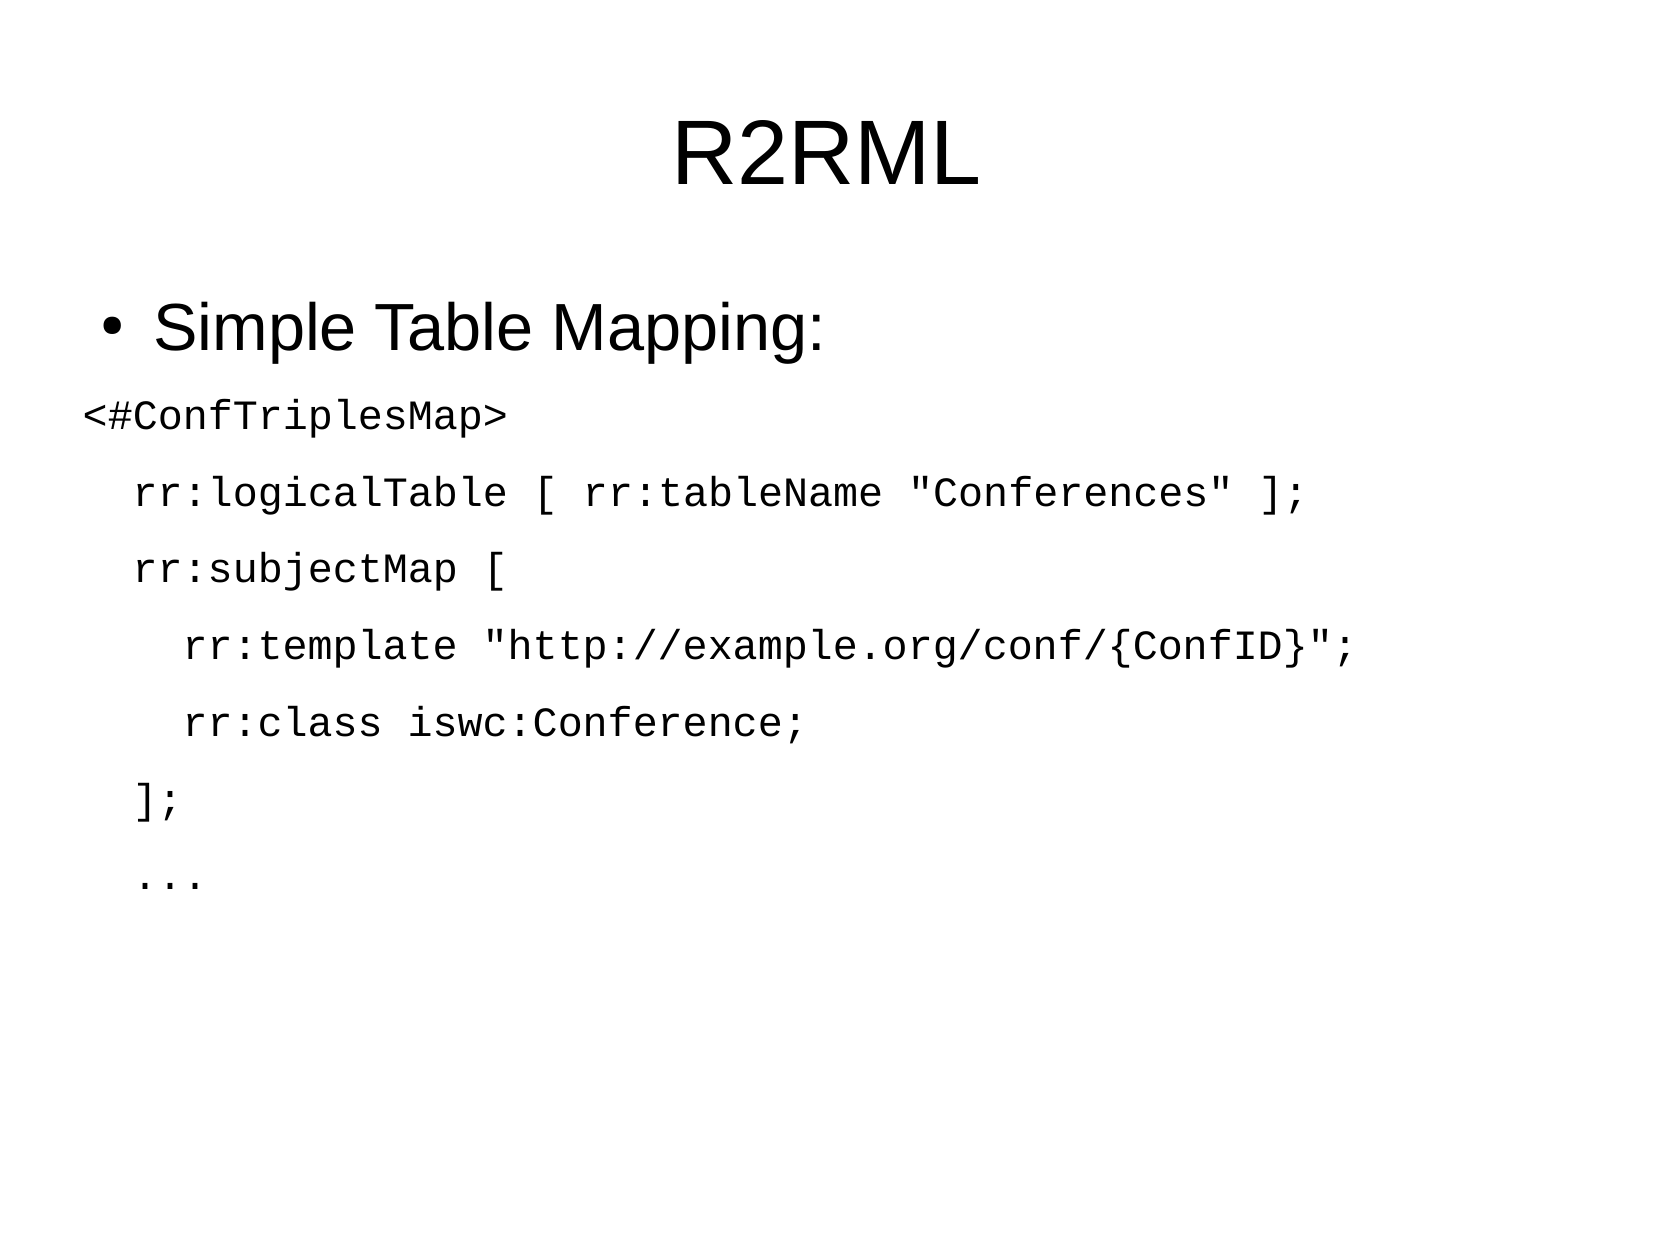

# R2RML
Simple Table Mapping:
<#ConfTriplesMap>
 rr:logicalTable [ rr:tableName "Conferences" ];
 rr:subjectMap [
 rr:template "http://example.org/conf/{ConfID}";
 rr:class iswc:Conference;
 ];
 ...